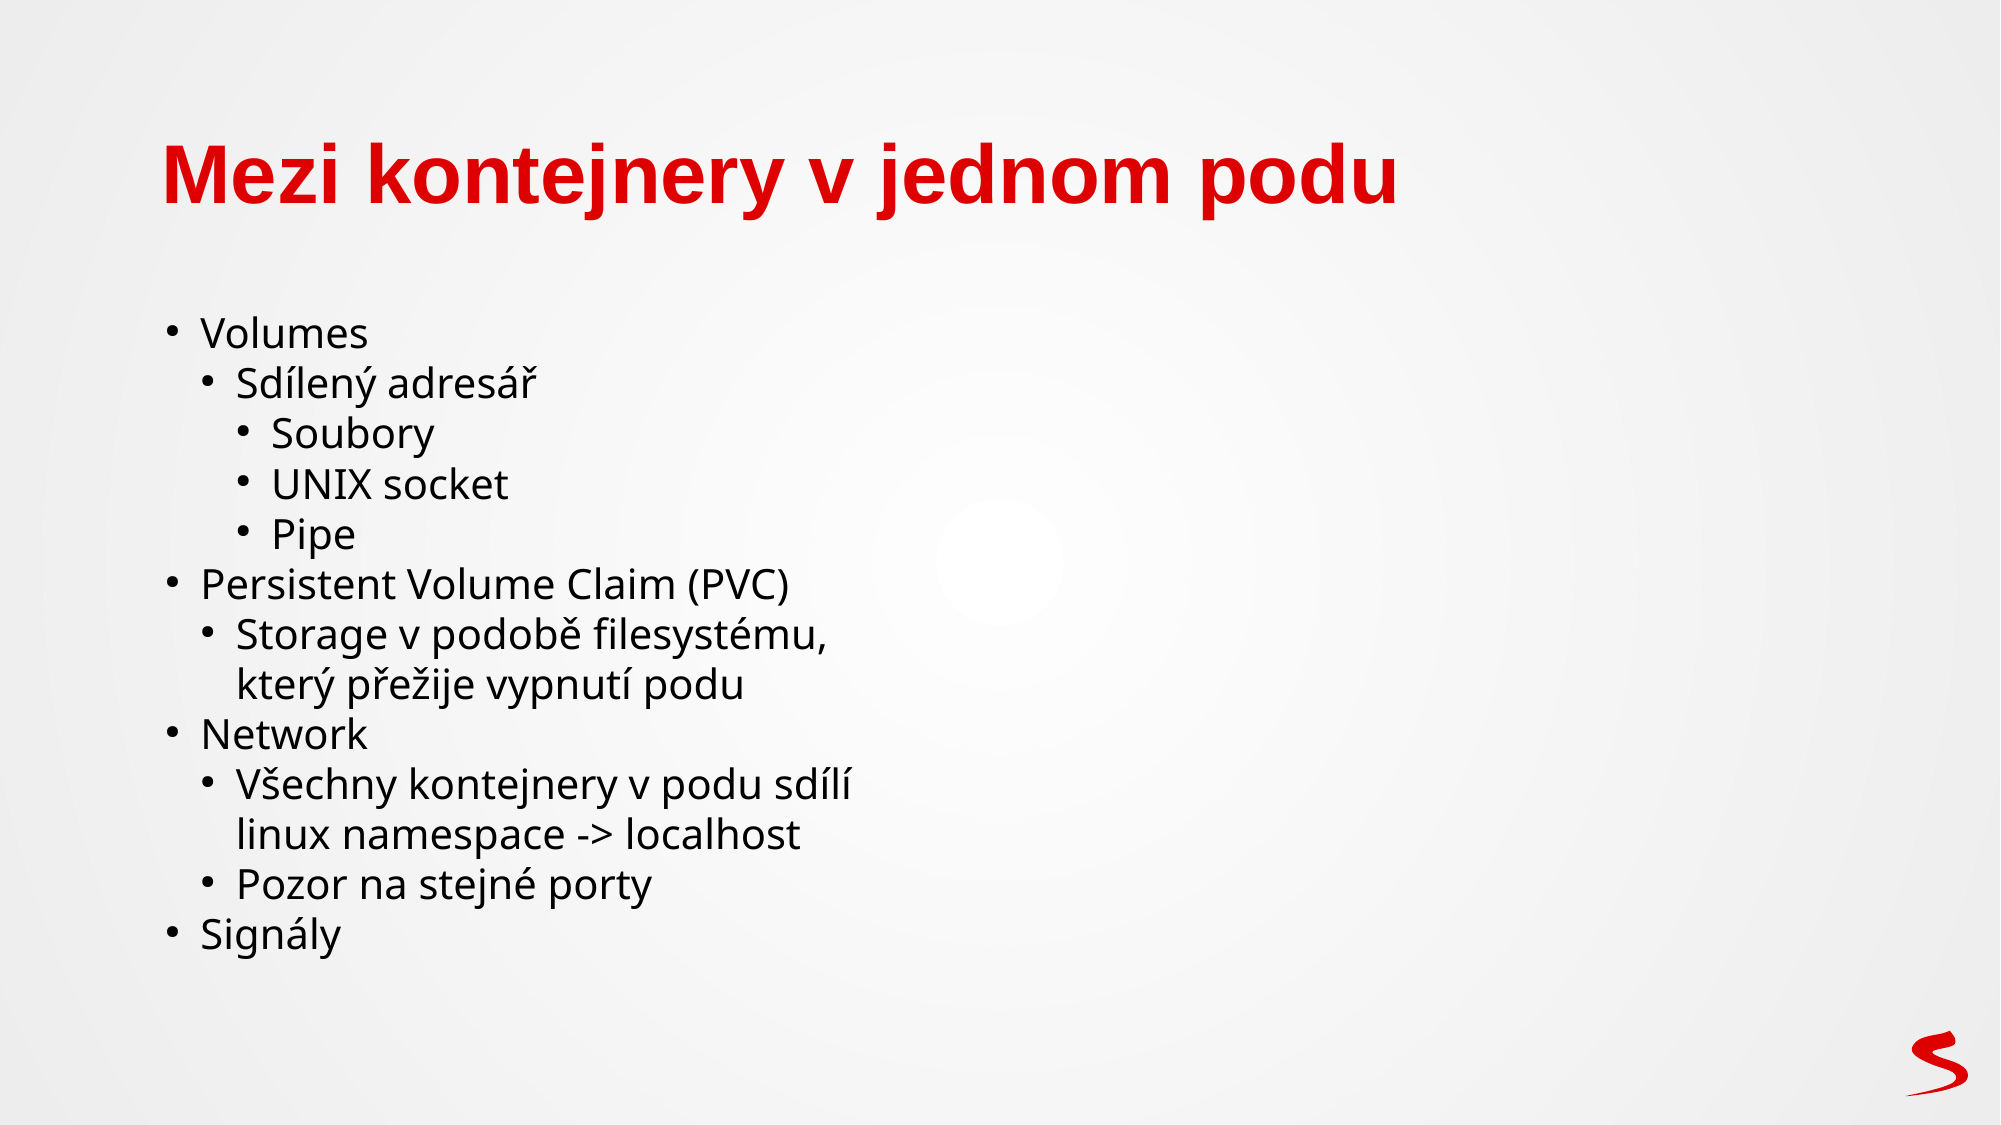

Mezi kontejnery v jednom podu
Volumes
Sdílený adresář
Soubory
UNIX socket
Pipe
Persistent Volume Claim (PVC)
Storage v podobě filesystému, který přežije vypnutí podu
Network
Všechny kontejnery v podu sdílí linux namespace -> localhost
Pozor na stejné porty
Signály